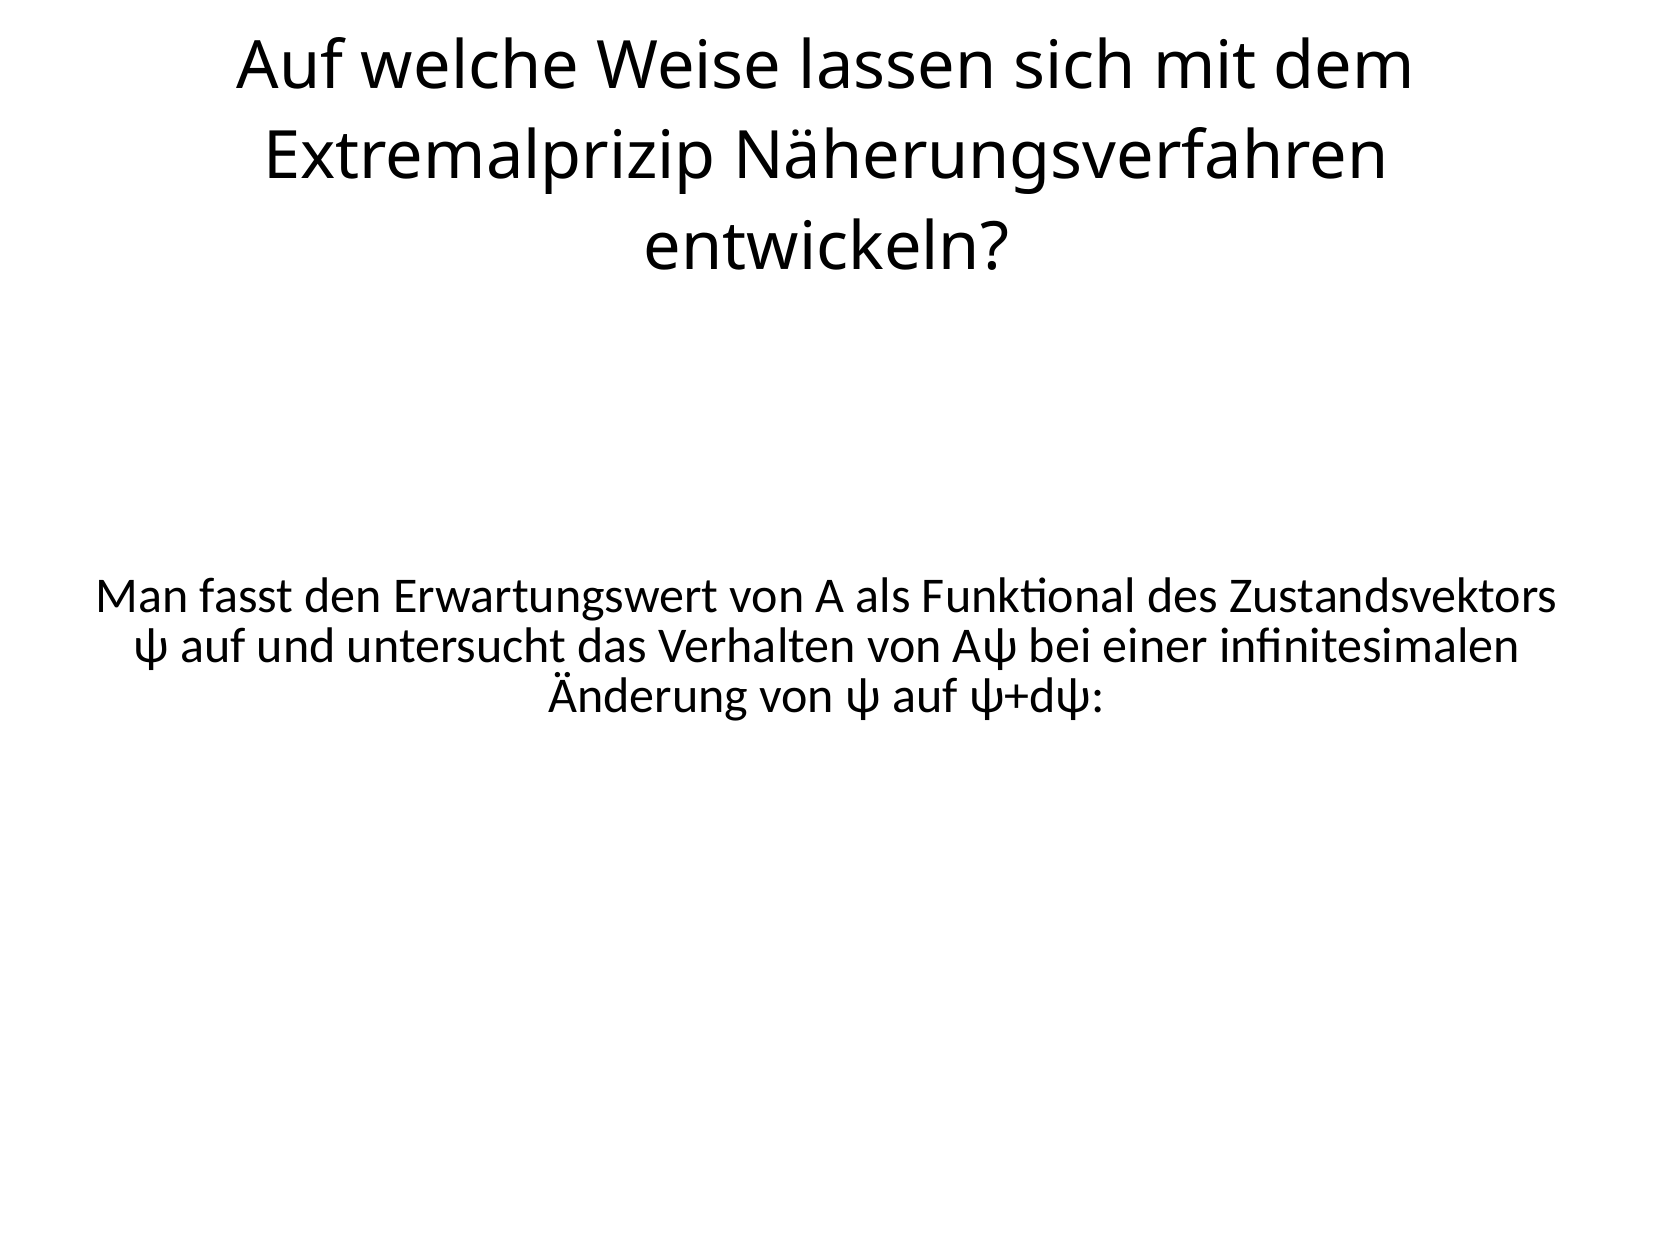

# Auf welche Weise lassen sich mit dem Extremalprizip Näherungsverfahren entwickeln?
Man fasst den Erwartungswert von A als Funktional des Zustandsvektors ψ auf und untersucht das Verhalten von Aψ bei einer infinitesimalen Änderung von ψ auf ψ+dψ: